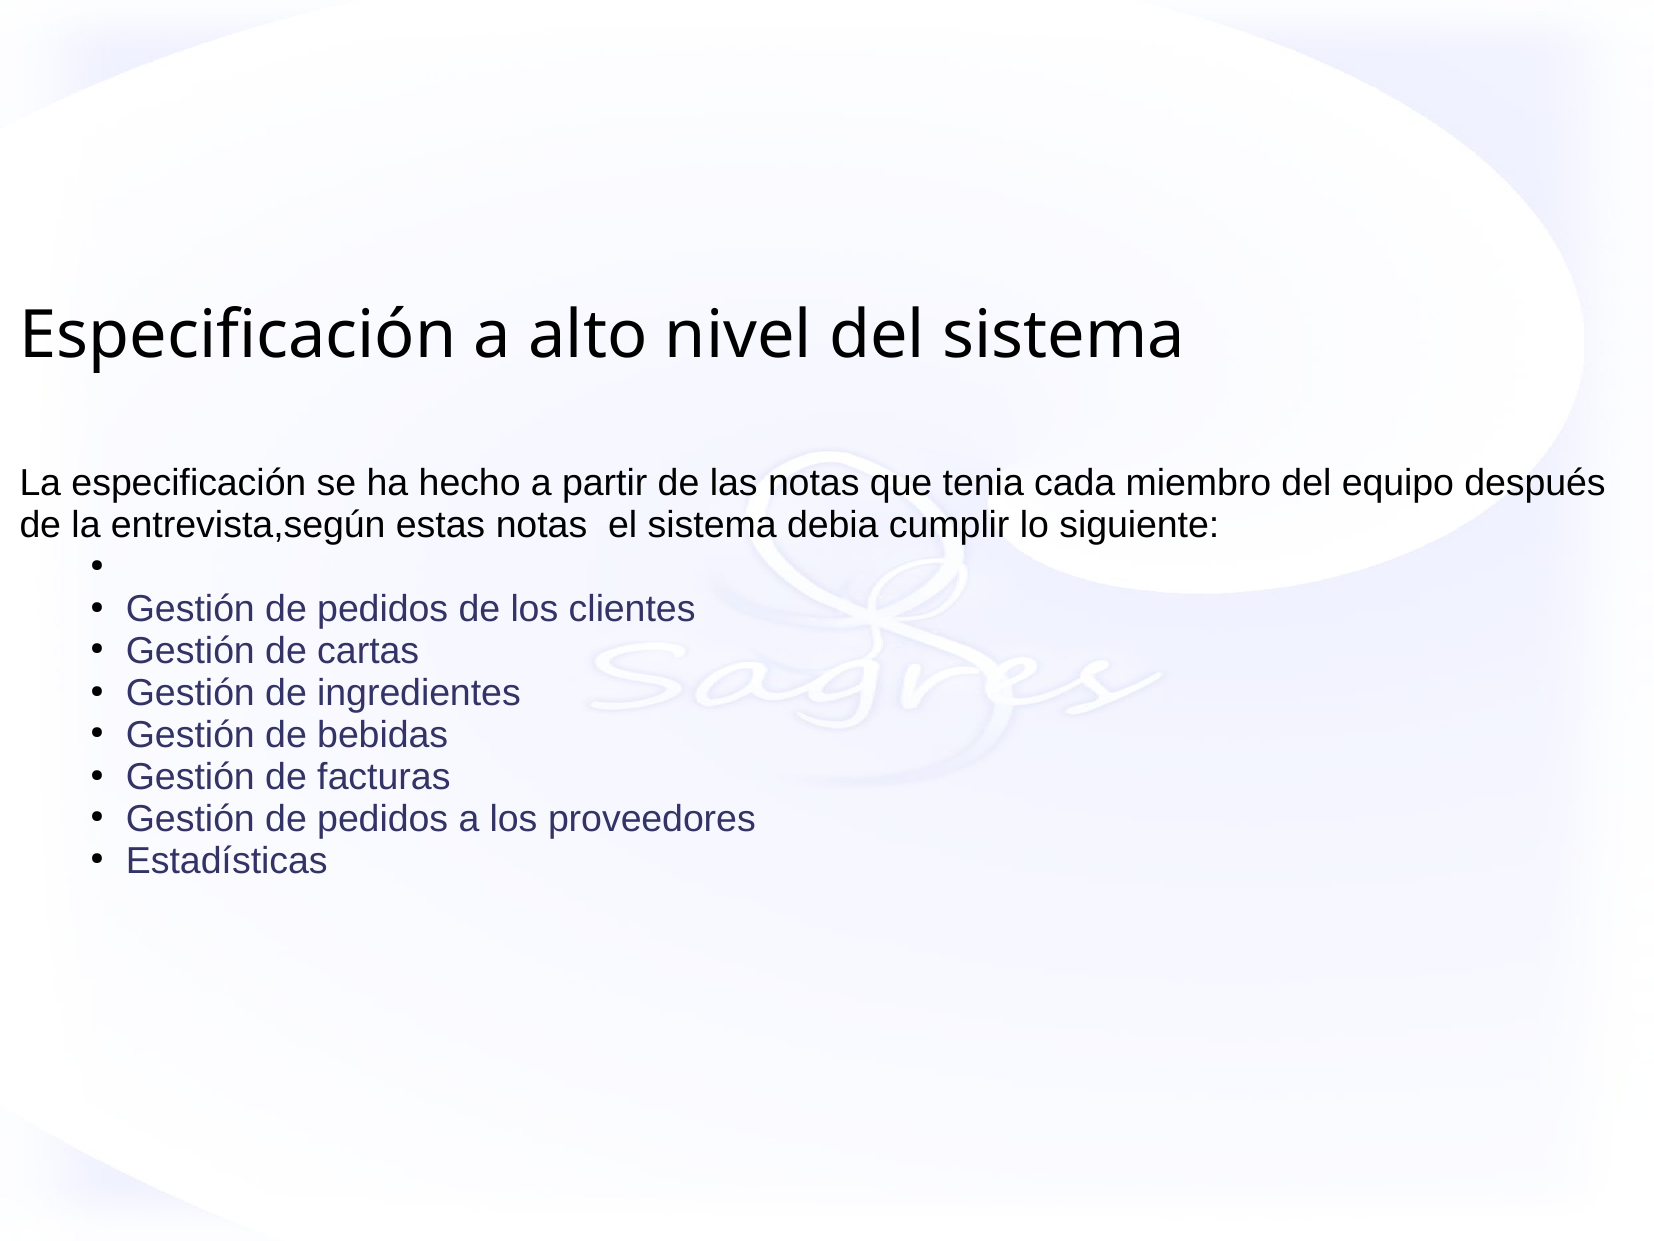

.
Especificación a alto nivel del sistema
La especificación se ha hecho a partir de las notas que tenia cada miembro del equipo después de la entrevista,según estas notas el sistema debia cumplir lo siguiente:
Gestión de pedidos de los clientes
Gestión de cartas
Gestión de ingredientes
Gestión de bebidas
Gestión de facturas
Gestión de pedidos a los proveedores
Estadísticas
1